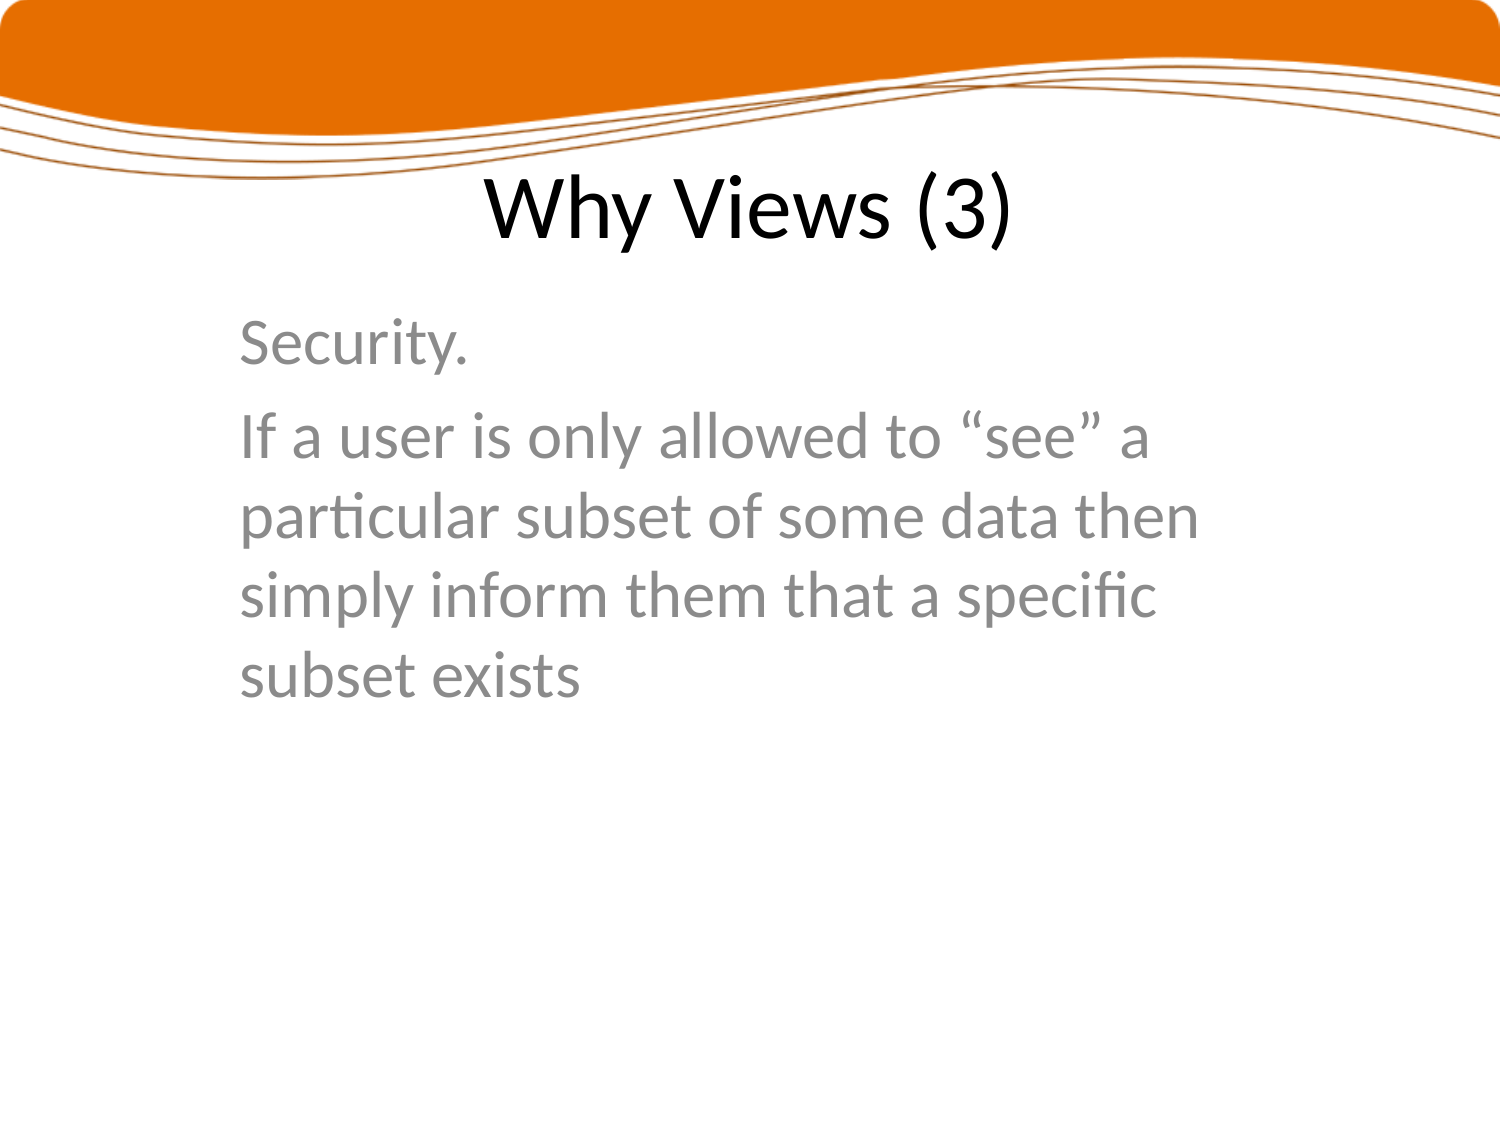

Why Views (3)
Security.
If a user is only allowed to “see” a particular subset of some data then simply inform them that a specific subset exists